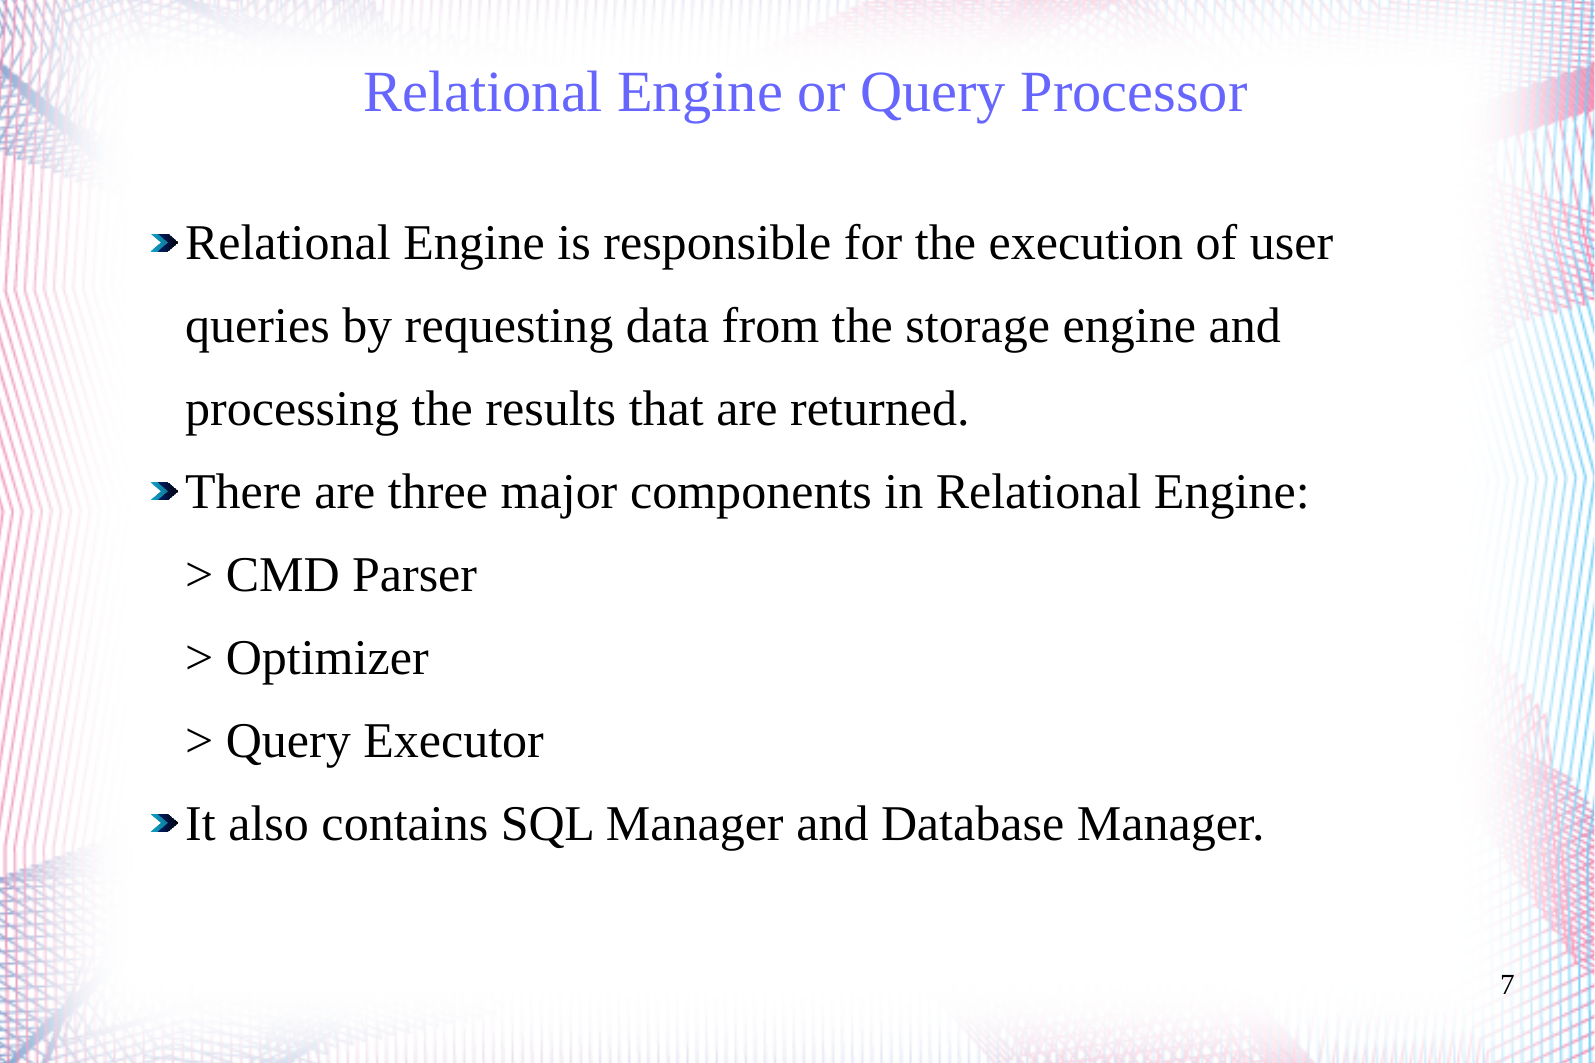

Relational Engine or Query Processor
Relational Engine is responsible for the execution of user queries by requesting data from the storage engine and processing the results that are returned.
There are three major components in Relational Engine:
> CMD Parser
> Optimizer
> Query Executor
It also contains SQL Manager and Database Manager.
7